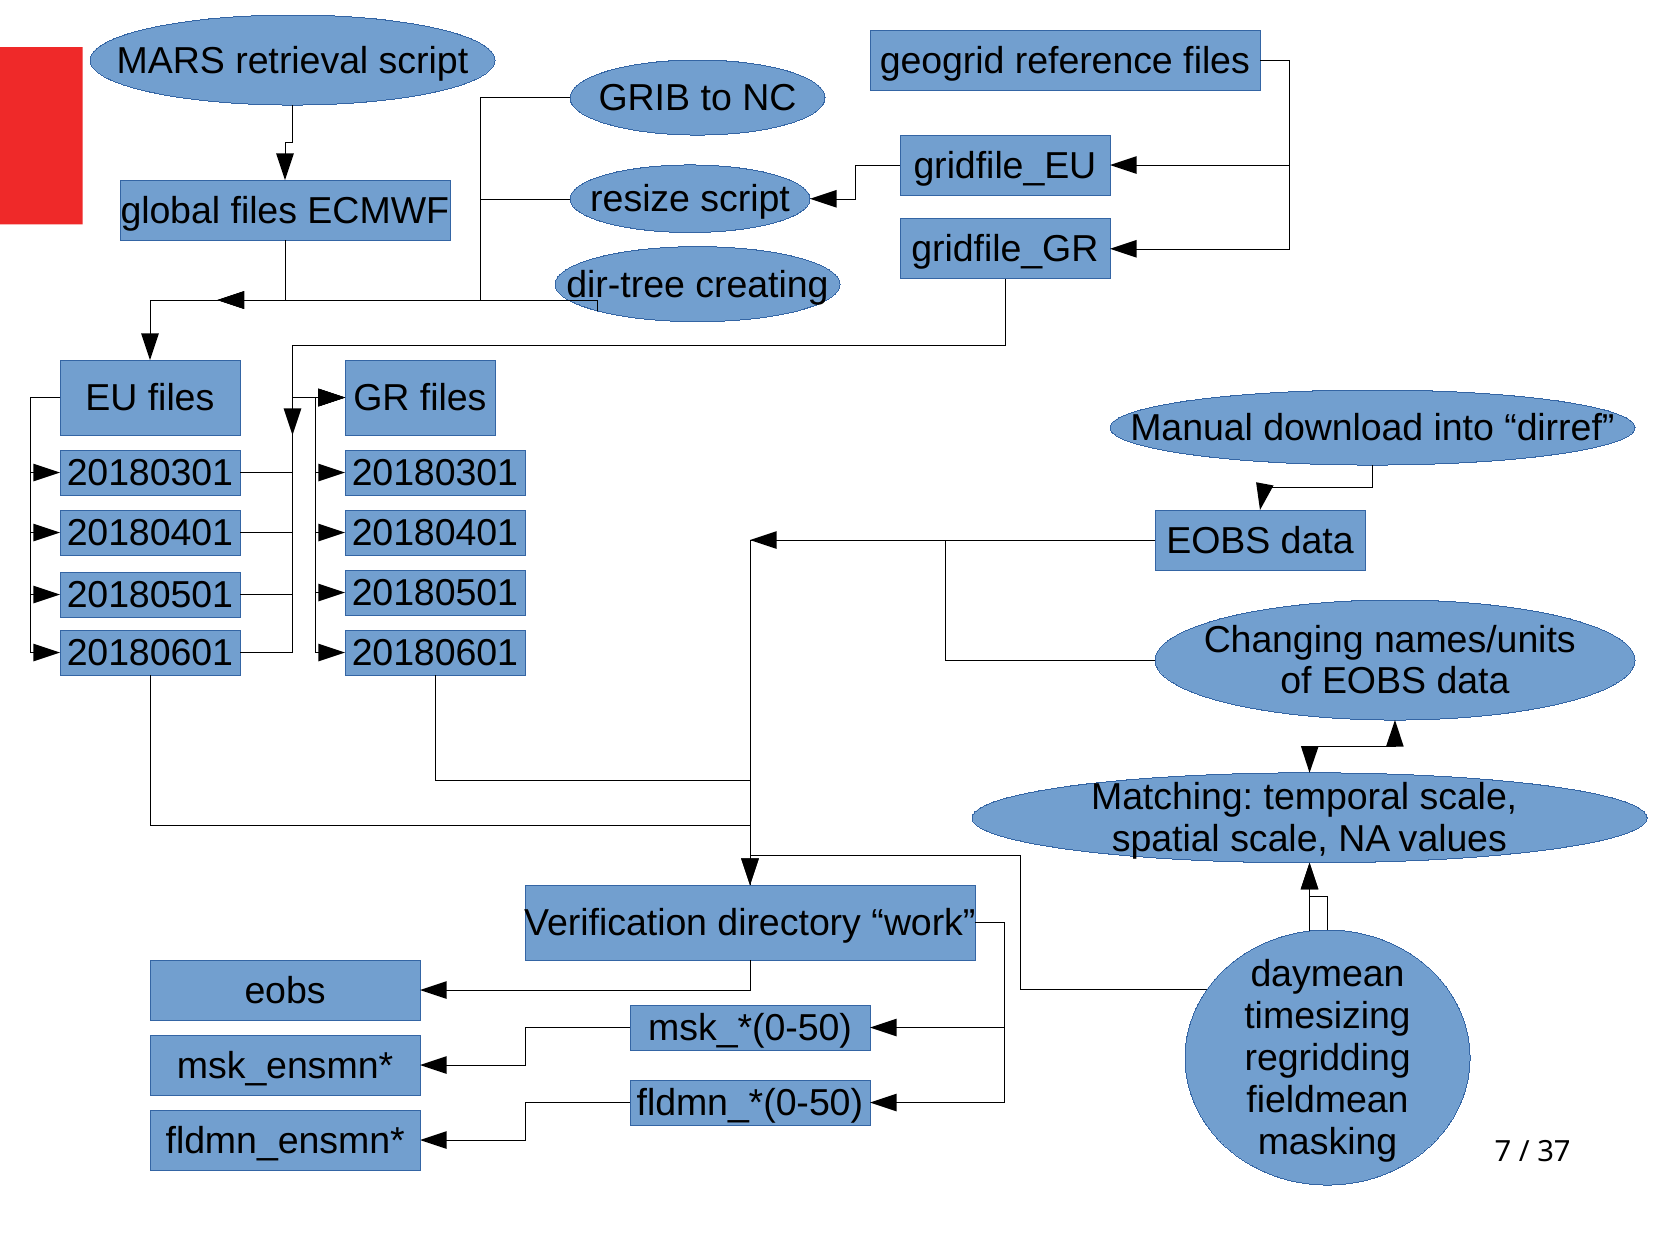

MARS retrieval script
geogrid reference files
GRIB to NC
gridfile_EU
resize script
global files ECMWF
gridfile_GR
dir-tree creating
EU files
GR files
Manual download into “dirref”
20180301
20180301
20180401
20180401
EOBS data
20180501
20180501
Changing names/units
of EOBS data
20180601
20180601
Matching: temporal scale,
spatial scale, NA values
Verification directory “work”
daymean
timesizing
regridding
fieldmean
masking
eobs
msk_*(0-50)
msk_ensmn*
fldmn_*(0-50)
fldmn_ensmn*
7